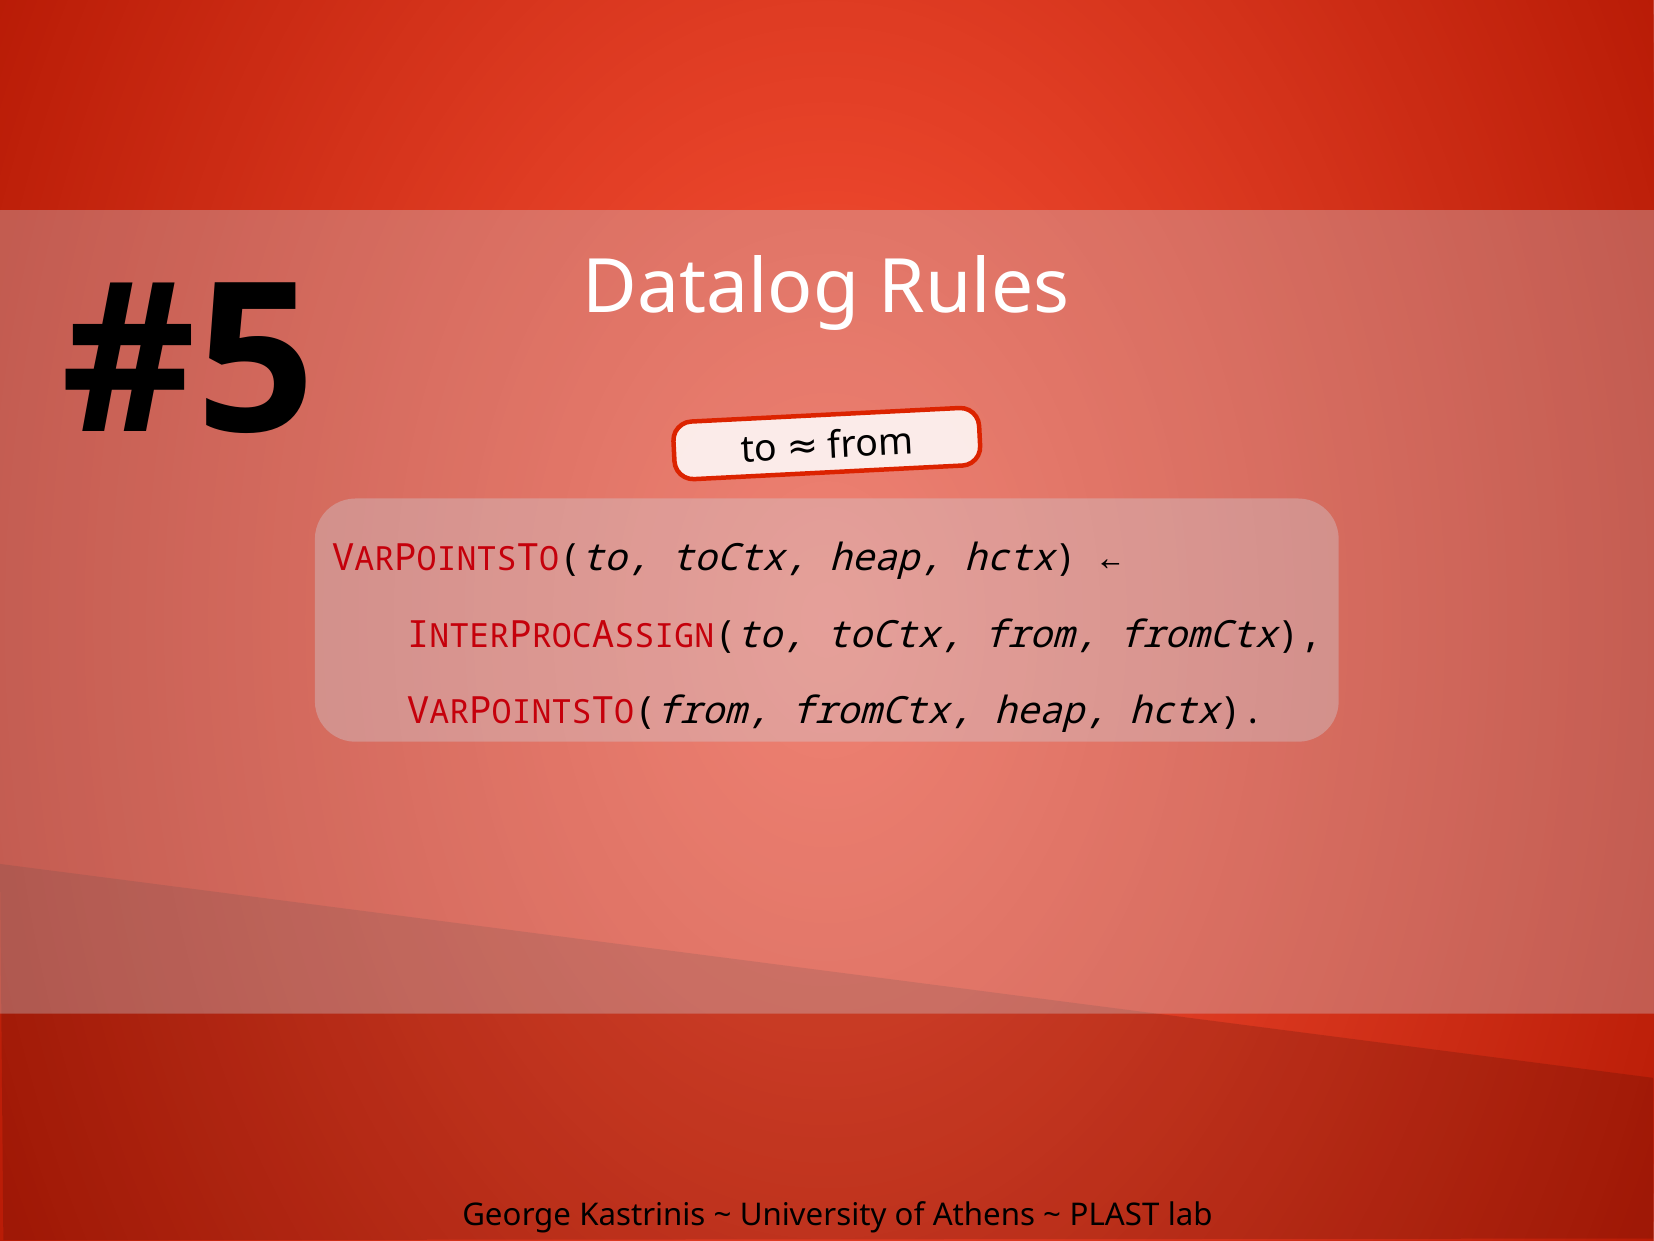

#5
Datalog Rules
to ≈ from
VARPOINTSTO(to, toCtx, heap, hctx) ←
	INTERPROCASSIGN(to, toCtx, from, fromCtx),
	VARPOINTSTO(from, fromCtx, heap, hctx).
George Kastrinis ~ University of Athens ~ PLAST lab